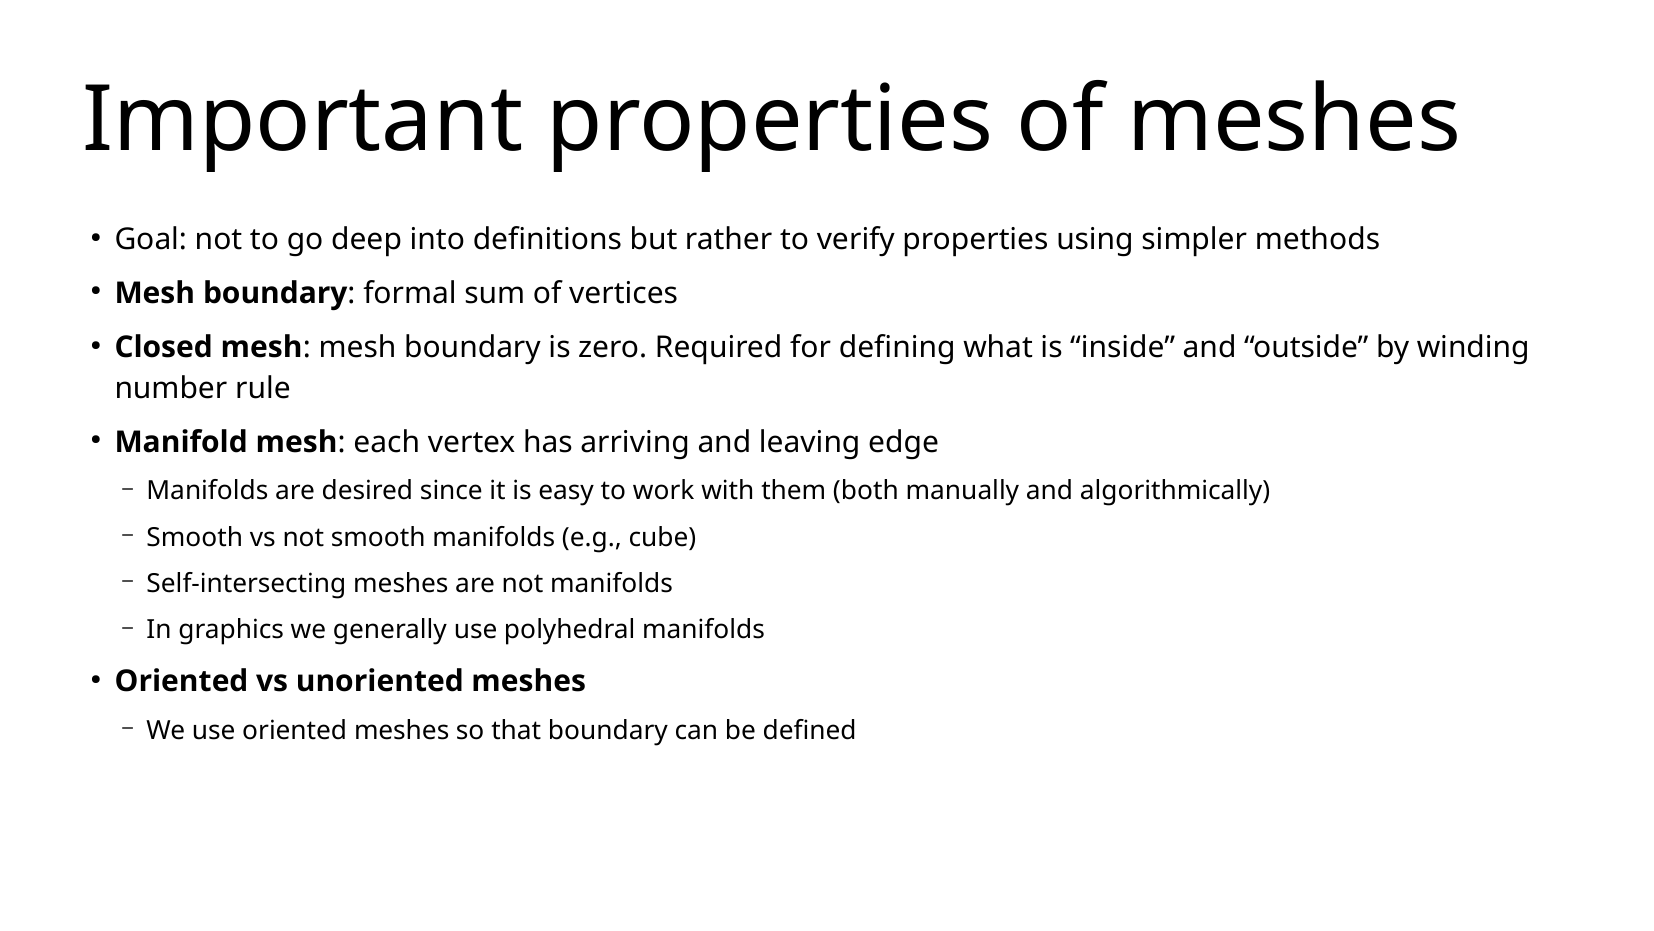

# Important properties of meshes
Goal: not to go deep into definitions but rather to verify properties using simpler methods
Mesh boundary: formal sum of vertices
Closed mesh: mesh boundary is zero. Required for defining what is “inside” and “outside” by winding number rule
Manifold mesh: each vertex has arriving and leaving edge
Manifolds are desired since it is easy to work with them (both manually and algorithmically)
Smooth vs not smooth manifolds (e.g., cube)
Self-intersecting meshes are not manifolds
In graphics we generally use polyhedral manifolds
Oriented vs unoriented meshes
We use oriented meshes so that boundary can be defined